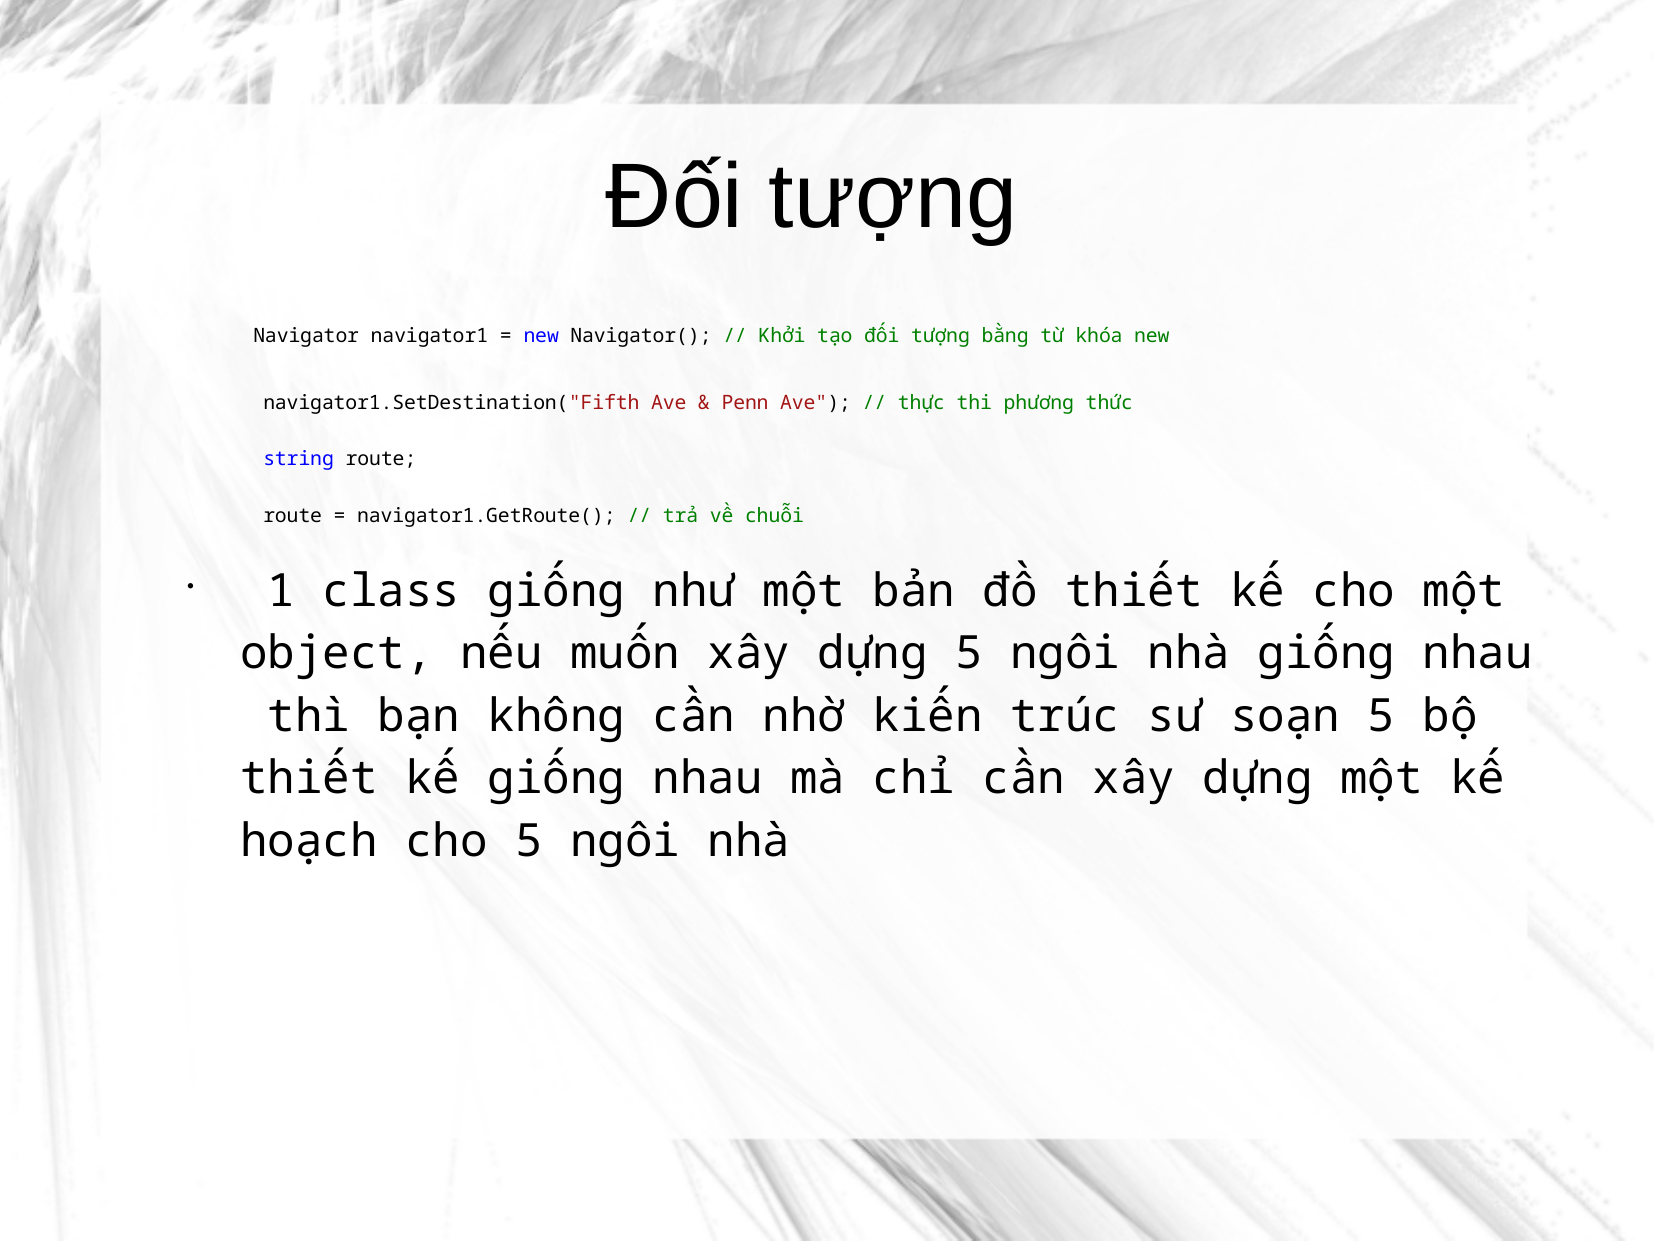

# Đối tượng
 Navigator navigator1 = new Navigator(); // Khởi tạo đối tượng bằng từ khóa new
 navigator1.SetDestination("Fifth Ave & Penn Ave"); // thực thi phương thức
 string route;
 route = navigator1.GetRoute(); // trả về chuỗi
 1 class giống như một bản đồ thiết kế cho một object, nếu muốn xây dựng 5 ngôi nhà giống nhau thì bạn không cần nhờ kiến trúc sư soạn 5 bộ thiết kế giống nhau mà chỉ cần xây dựng một kế hoạch cho 5 ngôi nhà